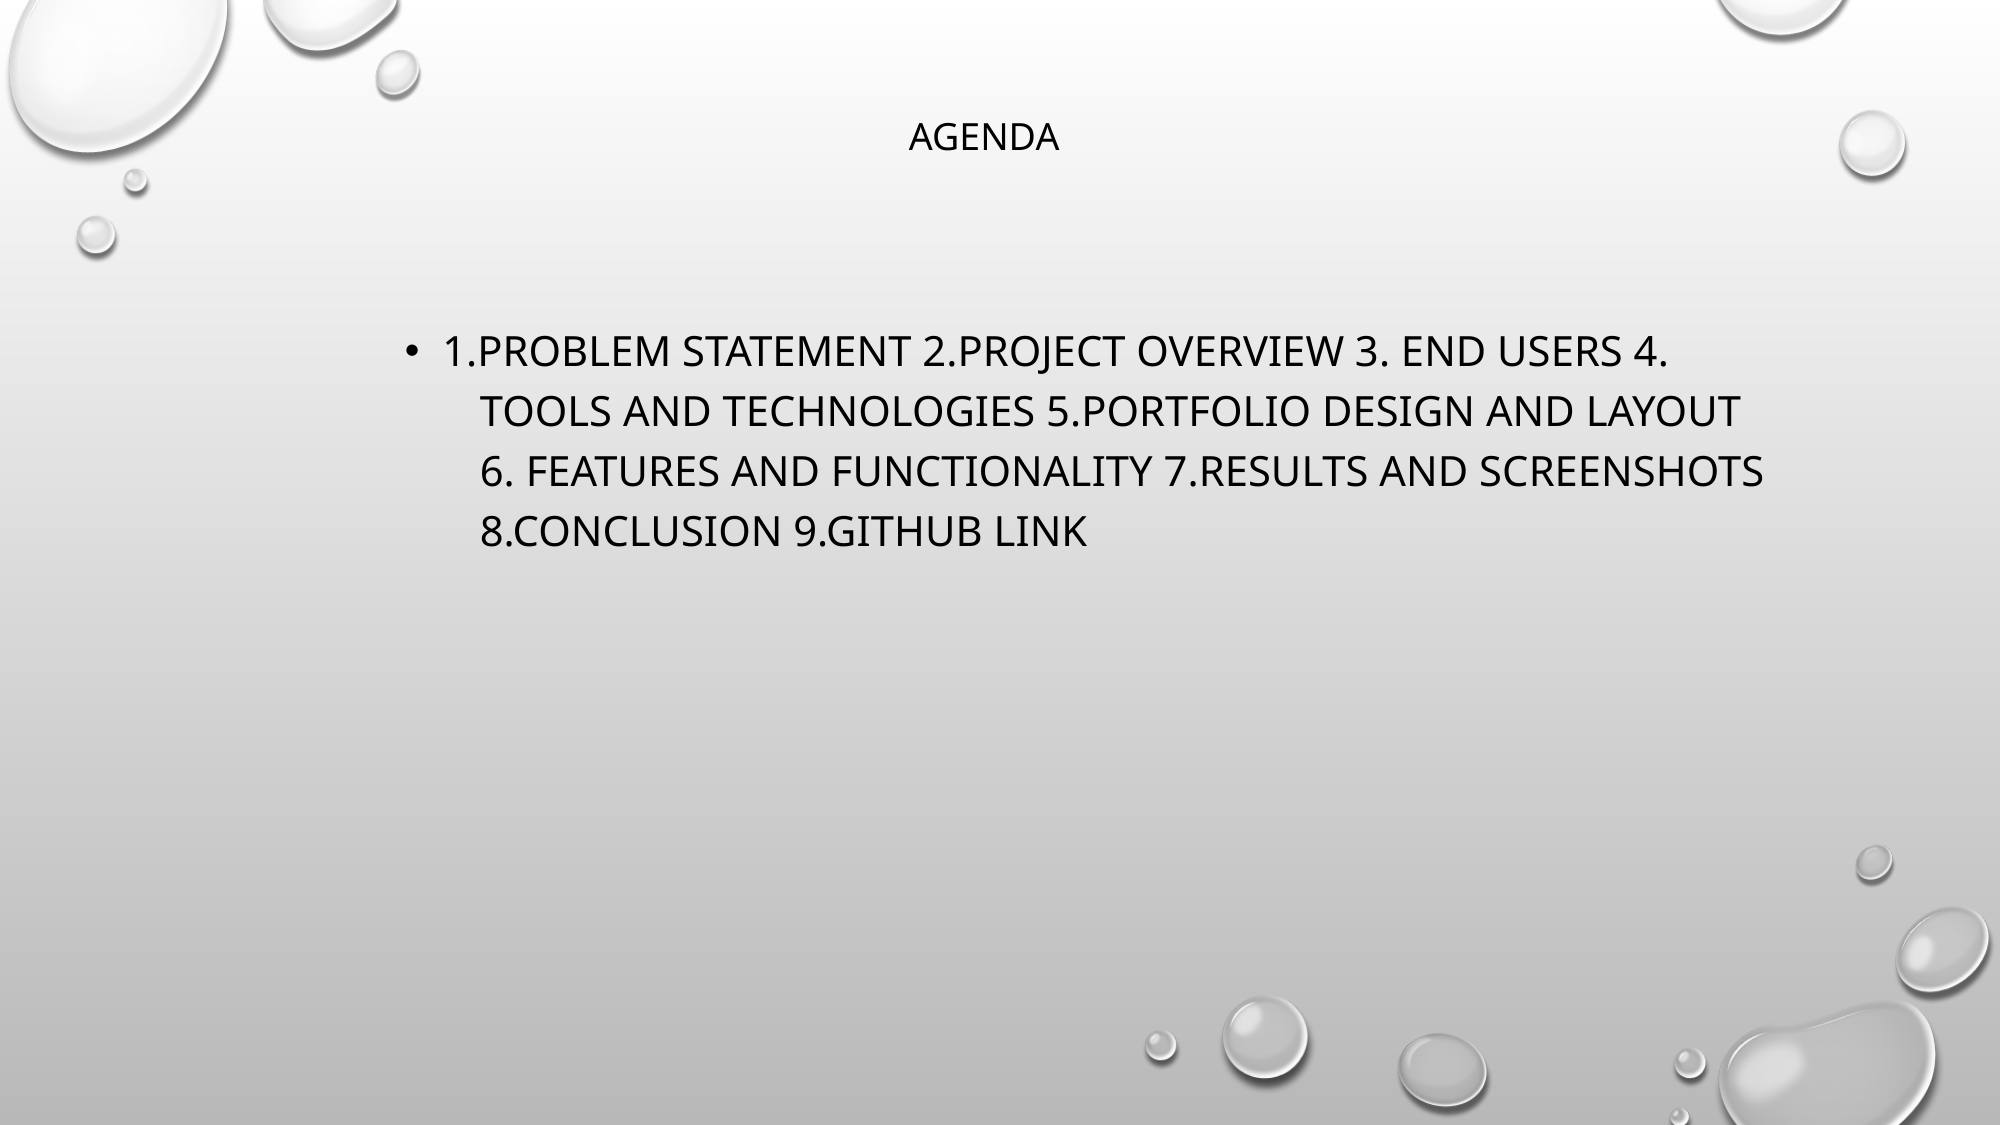

# Agenda
1.Problem Statement 2.Project Overview 3. End Users 4. Tools and Technologies 5.Portfolio design and Layout 6. Features and Functionality 7.Results and Screenshots 8.Conclusion 9.Github Link